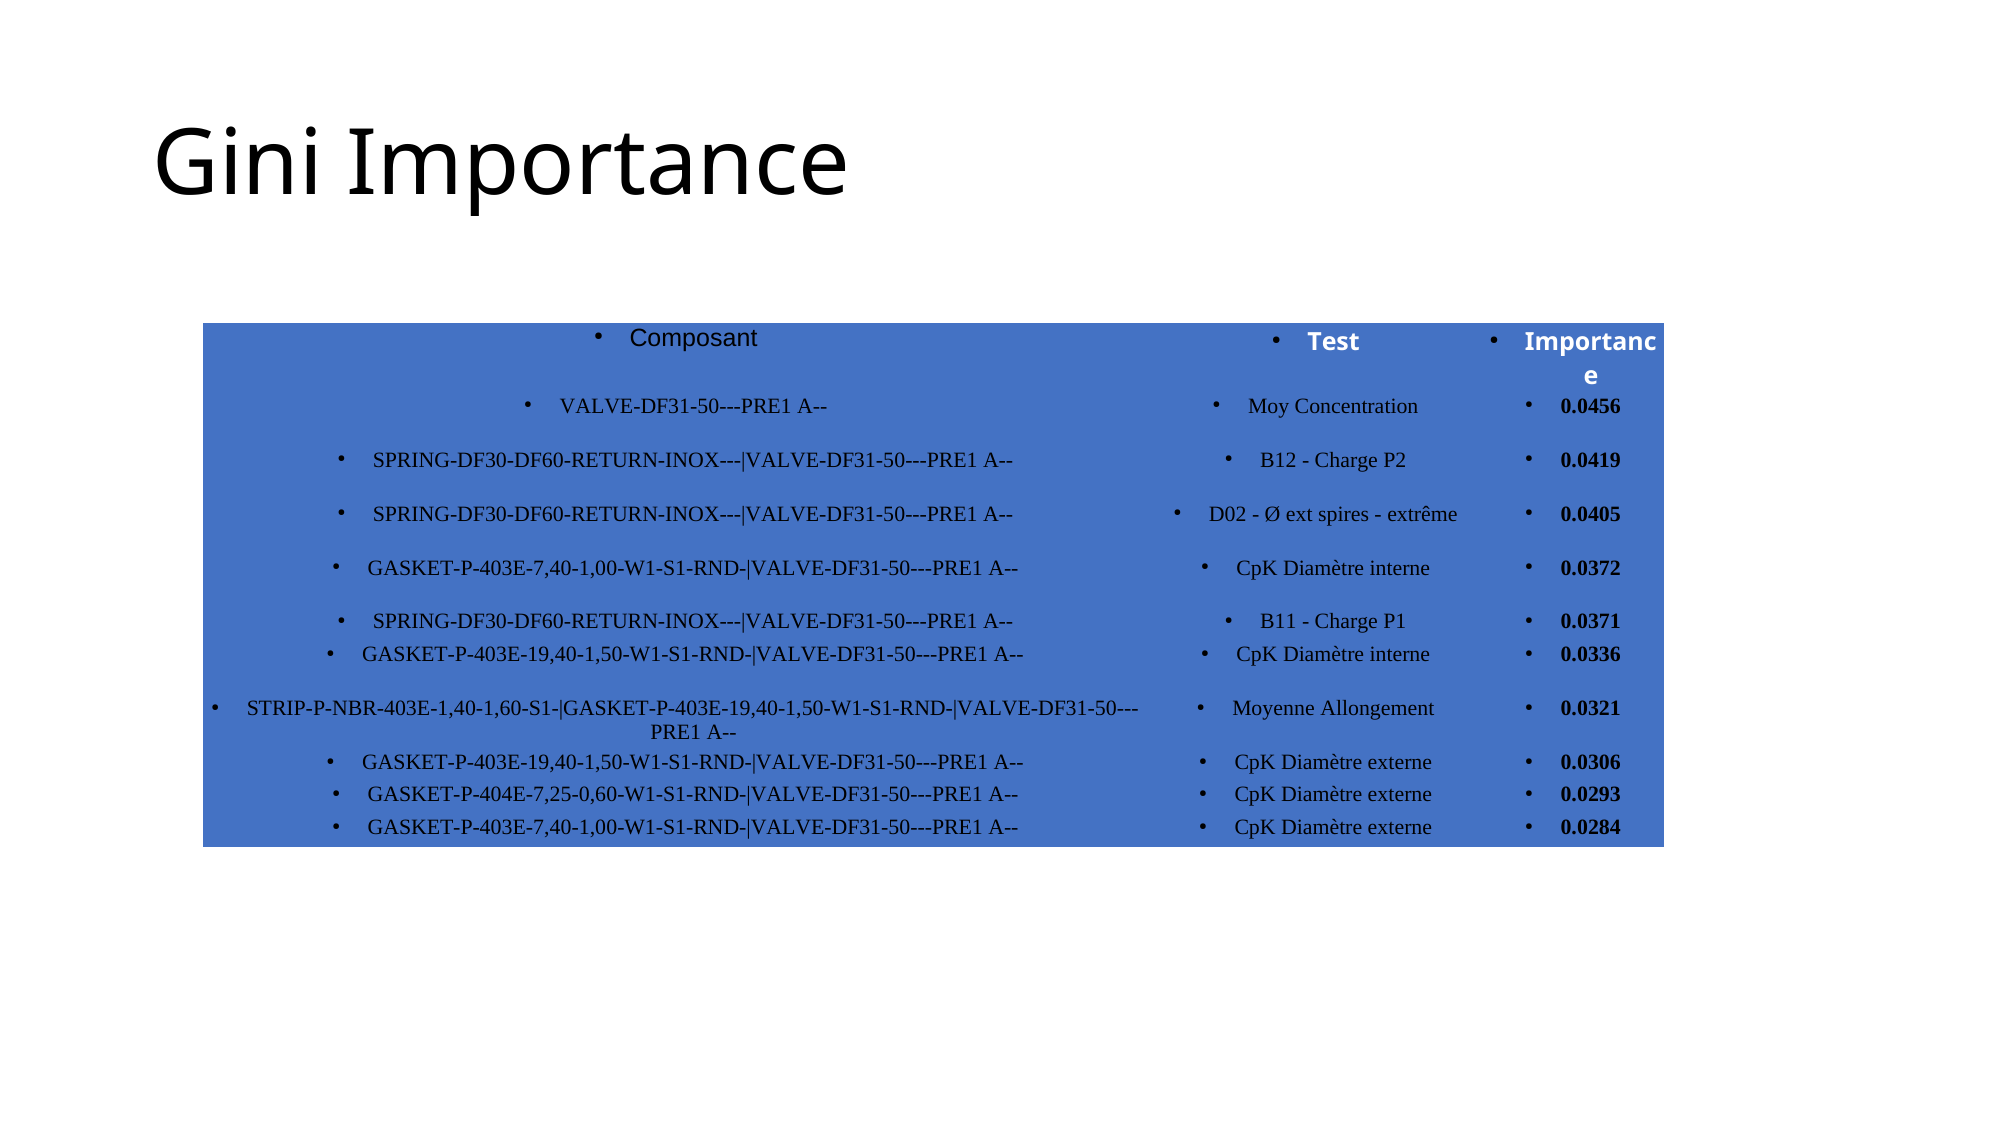

# Gini Importance
| Composant | Test | Importance |
| --- | --- | --- |
| VALVE-DF31-50---PRE1 A-- | Moy Concentration | 0.0456 |
| SPRING-DF30-DF60-RETURN-INOX---|VALVE-DF31-50---PRE1 A-- | B12 - Charge P2 | 0.0419 |
| SPRING-DF30-DF60-RETURN-INOX---|VALVE-DF31-50---PRE1 A-- | D02 - Ø ext spires - extrême | 0.0405 |
| GASKET-P-403E-7,40-1,00-W1-S1-RND-|VALVE-DF31-50---PRE1 A-- | CpK Diamètre interne | 0.0372 |
| SPRING-DF30-DF60-RETURN-INOX---|VALVE-DF31-50---PRE1 A-- | B11 - Charge P1 | 0.0371 |
| GASKET-P-403E-19,40-1,50-W1-S1-RND-|VALVE-DF31-50---PRE1 A-- | CpK Diamètre interne | 0.0336 |
| STRIP-P-NBR-403E-1,40-1,60-S1-|GASKET-P-403E-19,40-1,50-W1-S1-RND-|VALVE-DF31-50---PRE1 A-- | Moyenne Allongement | 0.0321 |
| GASKET-P-403E-19,40-1,50-W1-S1-RND-|VALVE-DF31-50---PRE1 A-- | CpK Diamètre externe | 0.0306 |
| GASKET-P-404E-7,25-0,60-W1-S1-RND-|VALVE-DF31-50---PRE1 A-- | CpK Diamètre externe | 0.0293 |
| GASKET-P-403E-7,40-1,00-W1-S1-RND-|VALVE-DF31-50---PRE1 A-- | CpK Diamètre externe | 0.0284 |